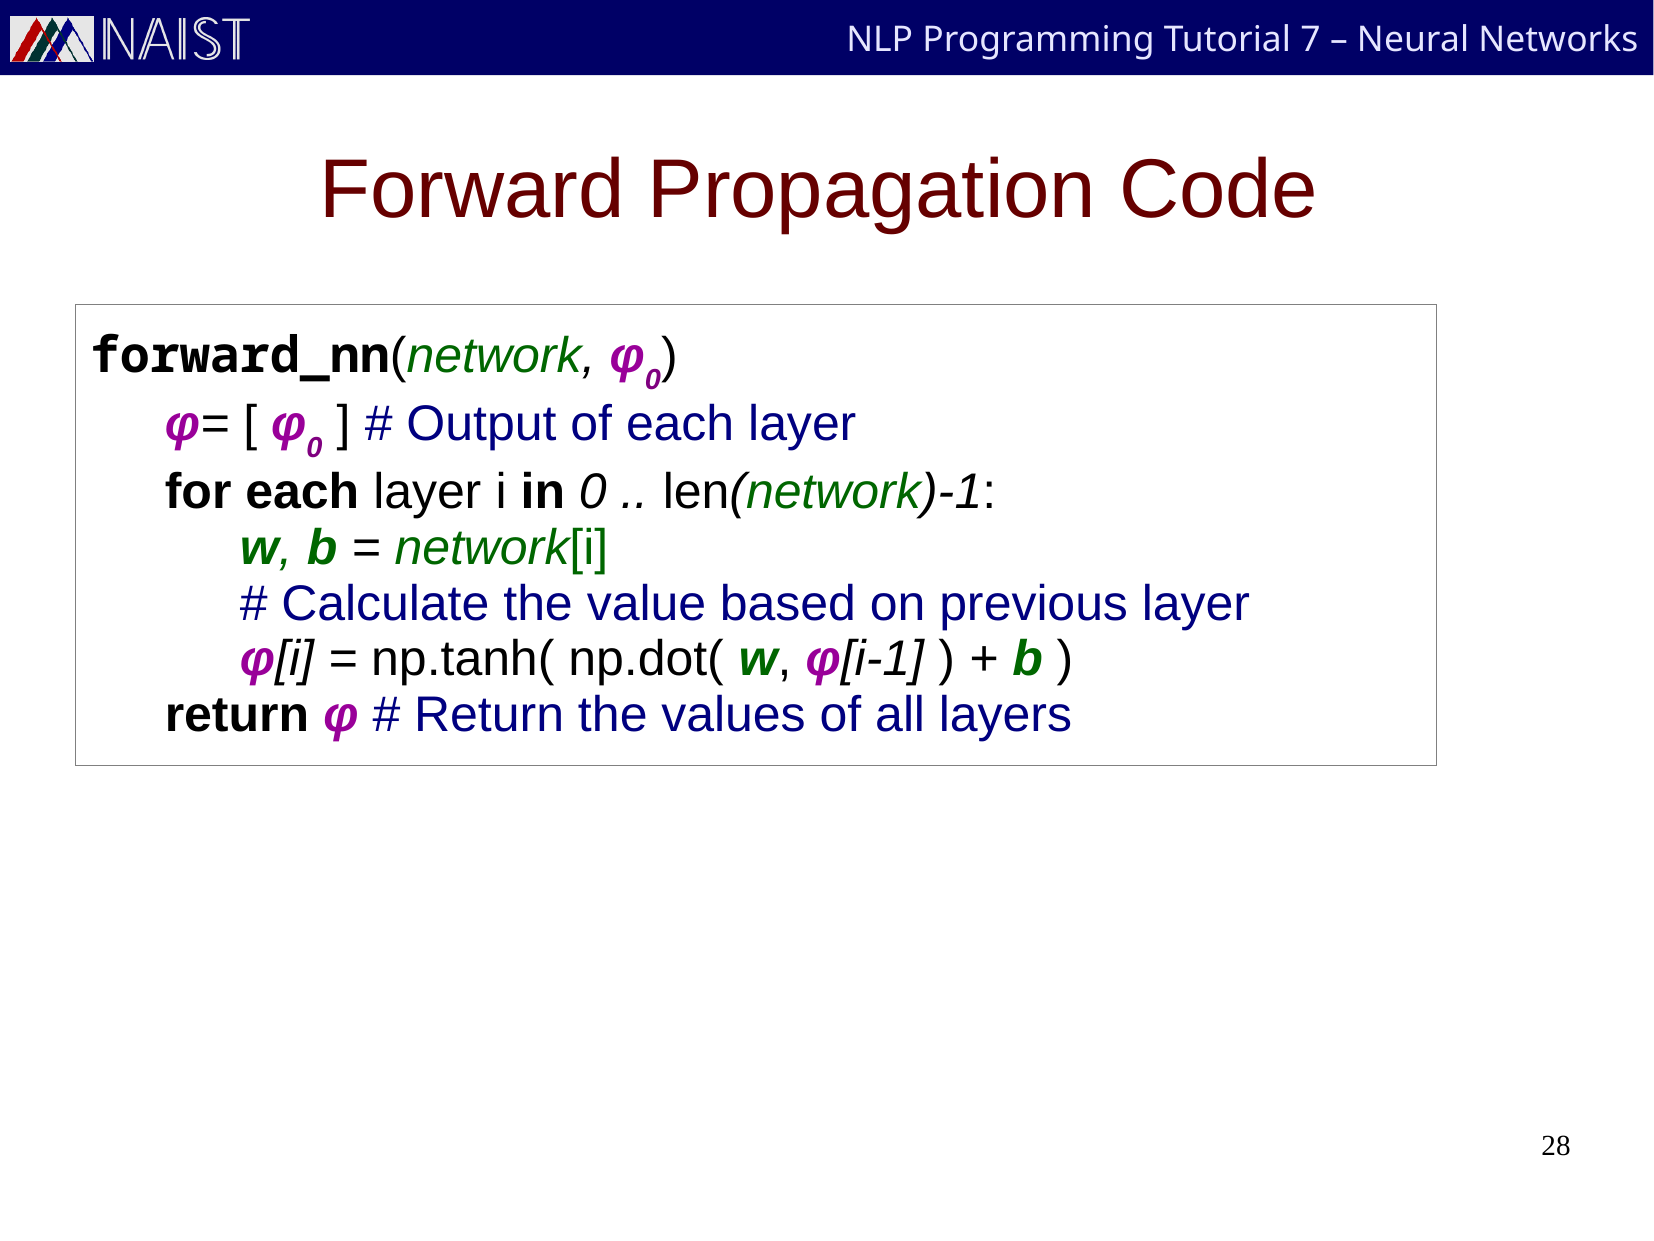

# Forward Propagation Code
forward_nn(network, φ0)
	φ= [ φ0 ] # Output of each layer
	for each layer i in 0 .. len(network)-1:
		w, b = network[i]
 		# Calculate the value based on previous layer
		φ[i] = np.tanh( np.dot( w, φ[i-1] ) + b )
	return φ # Return the values of all layers
28